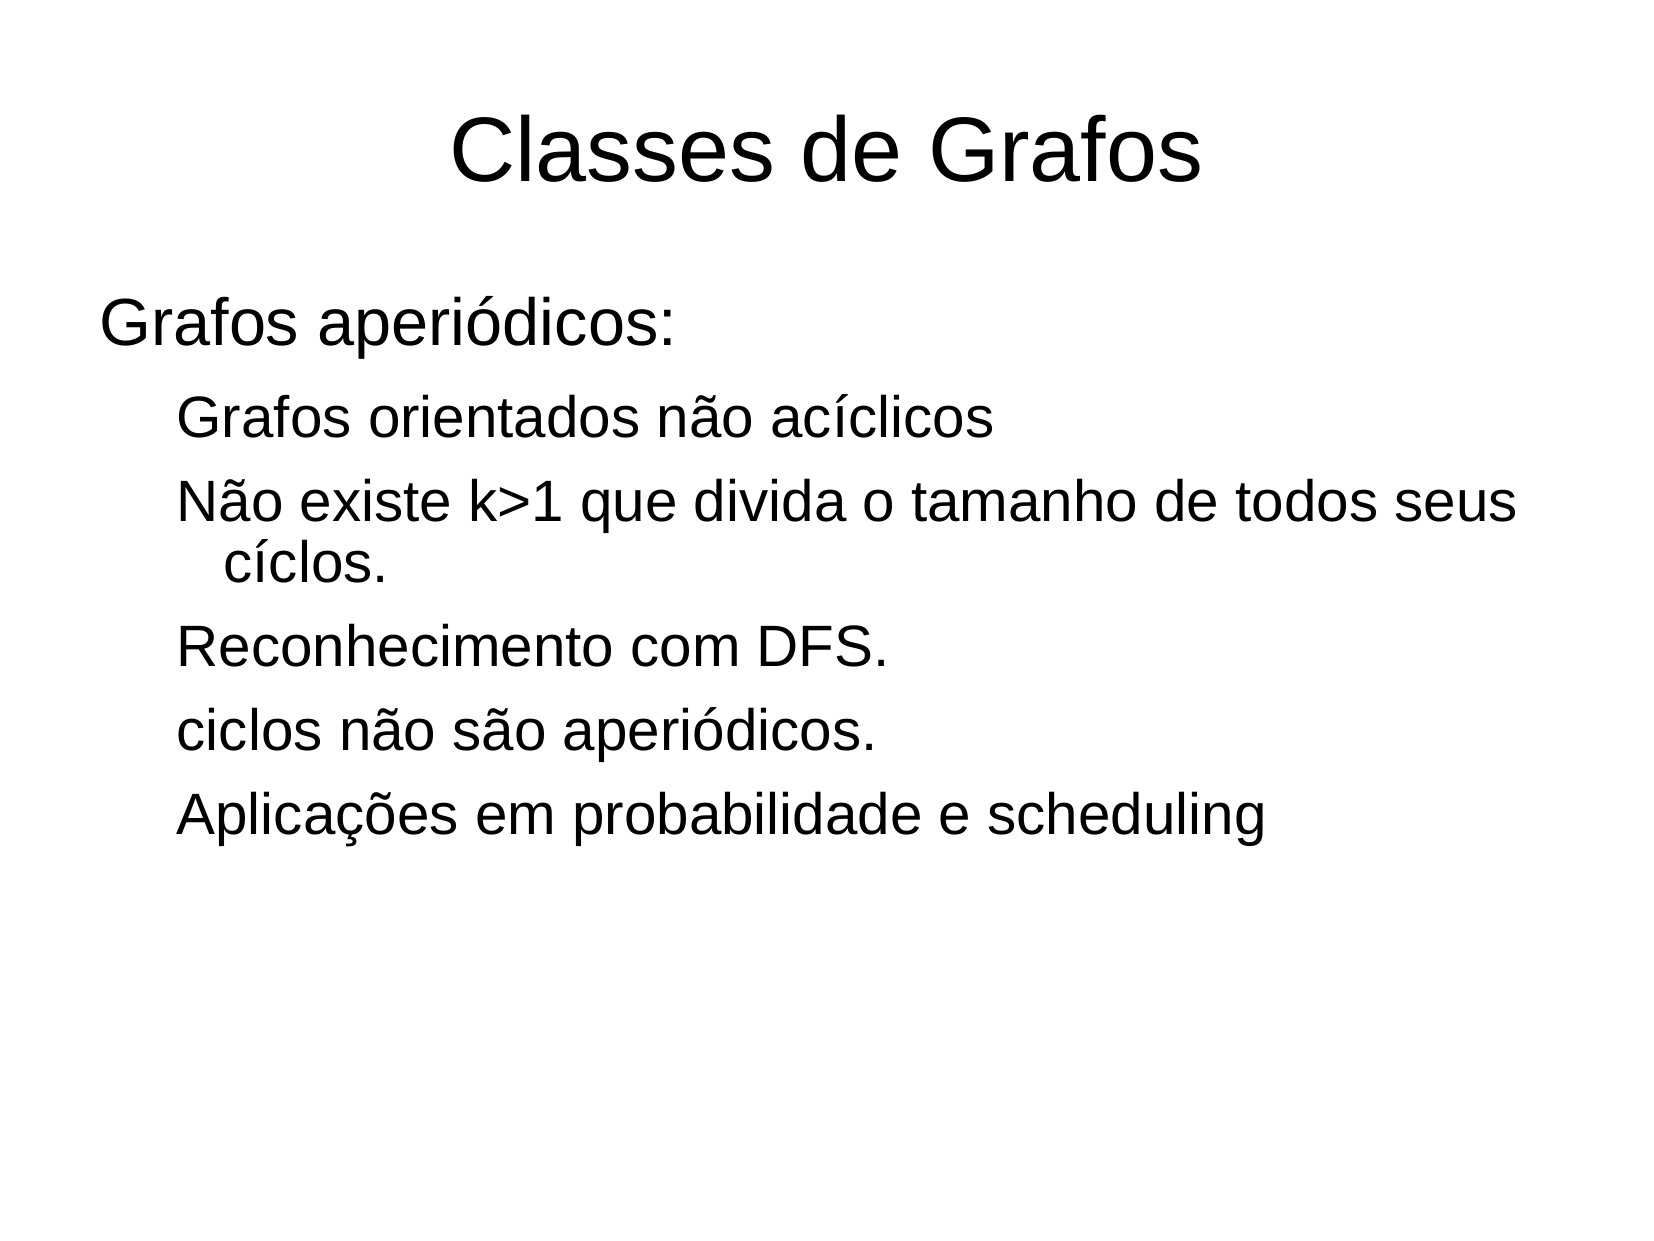

# Classes de Grafos
Grafos aperiódicos:
Grafos orientados não acíclicos
Não existe k>1 que divida o tamanho de todos seus cíclos.
Reconhecimento com DFS.
ciclos não são aperiódicos.
Aplicações em probabilidade e scheduling